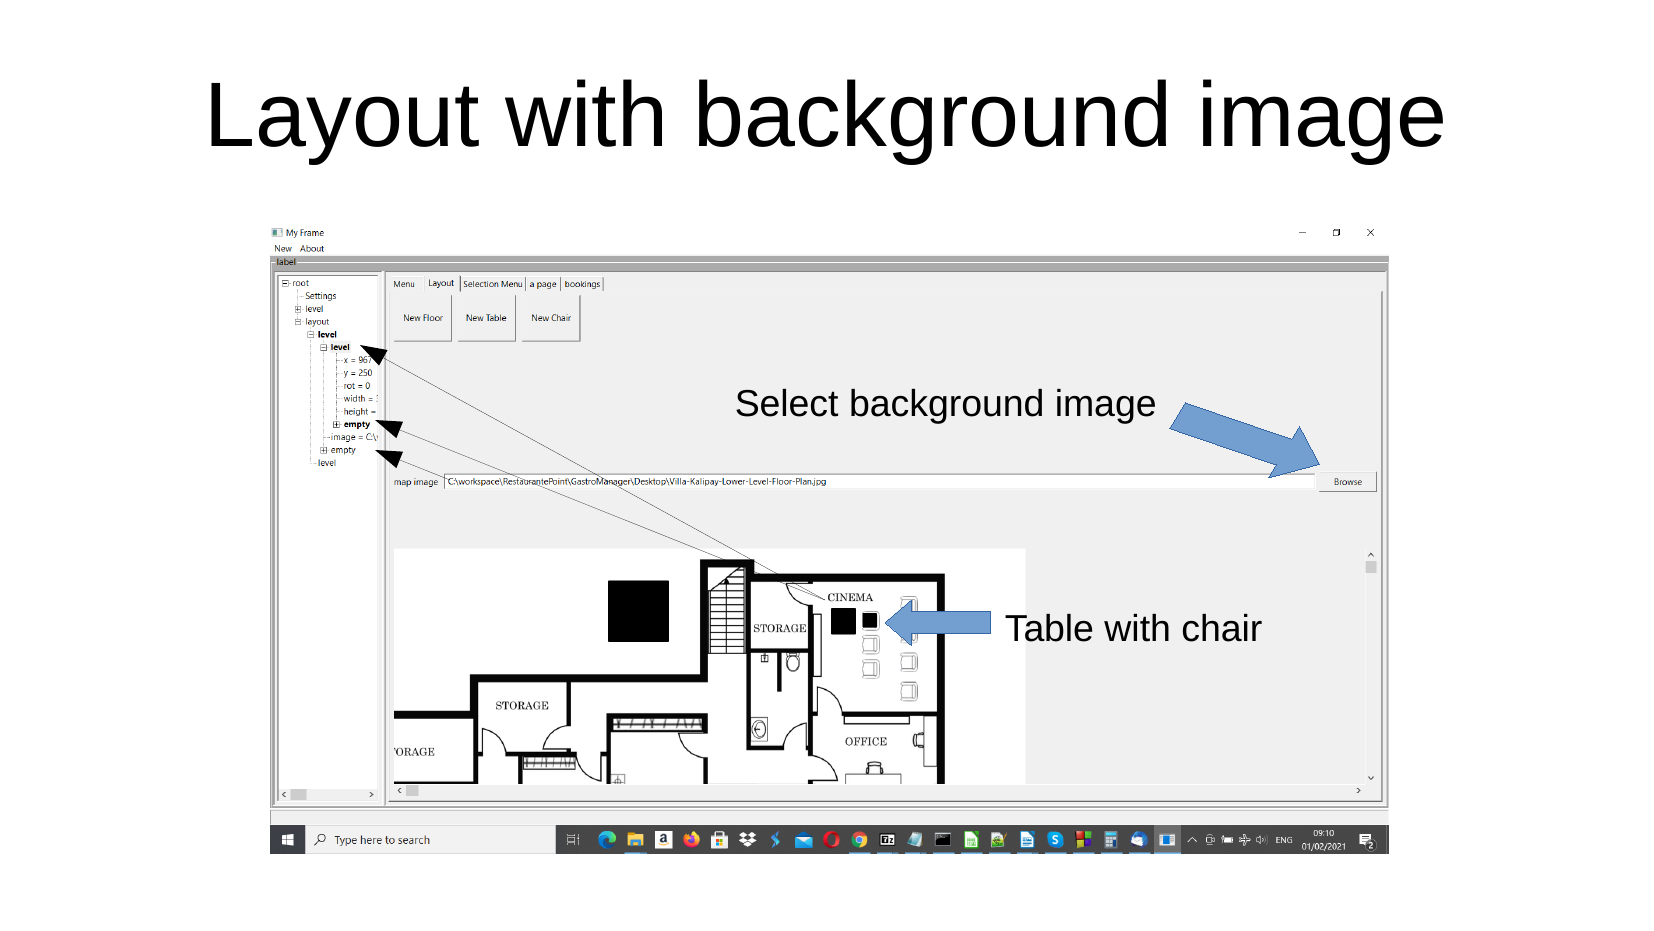

# Layout with background image
Select background image
Table with chair